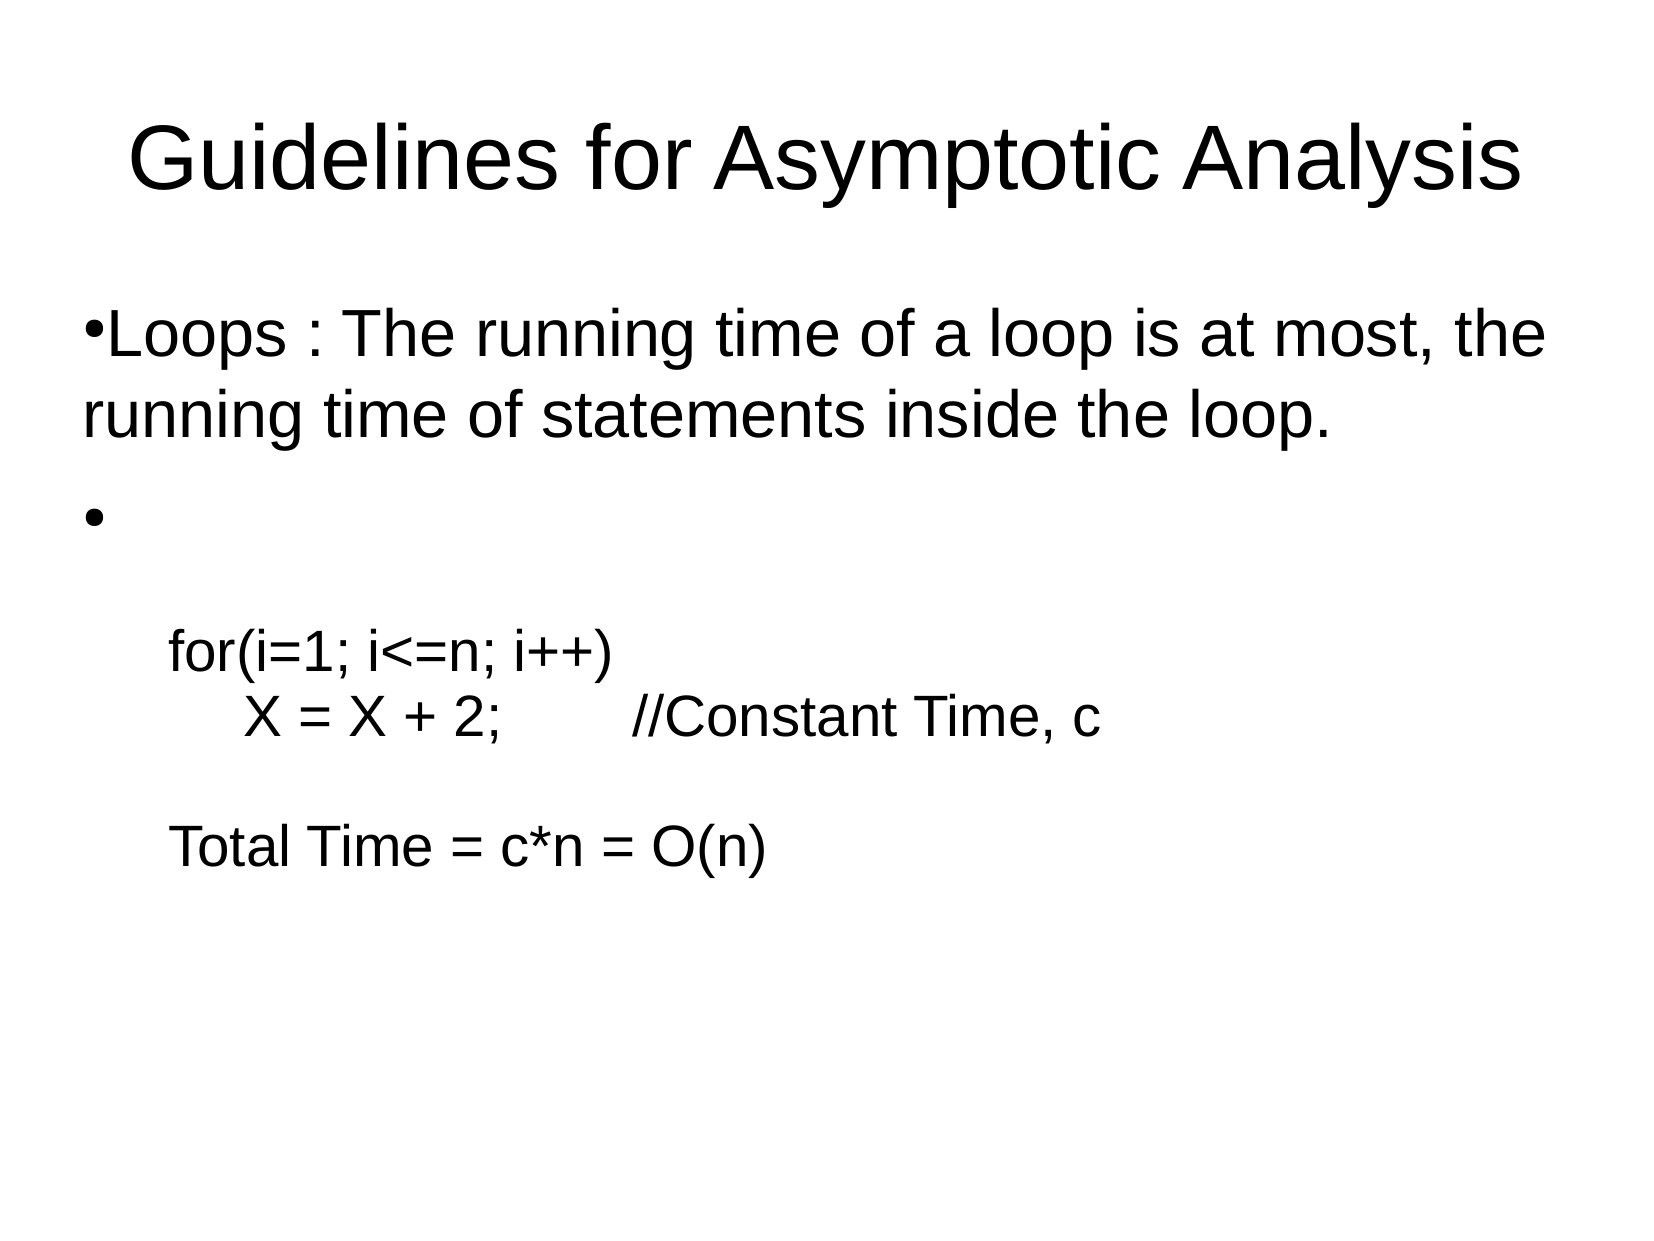

# Guidelines for Asymptotic Analysis
Loops : The running time of a loop is at most, the running time of statements inside the loop.
for(i=1; i<=n; i++)
	X = X + 2; //Constant Time, c
Total Time = c*n = O(n)